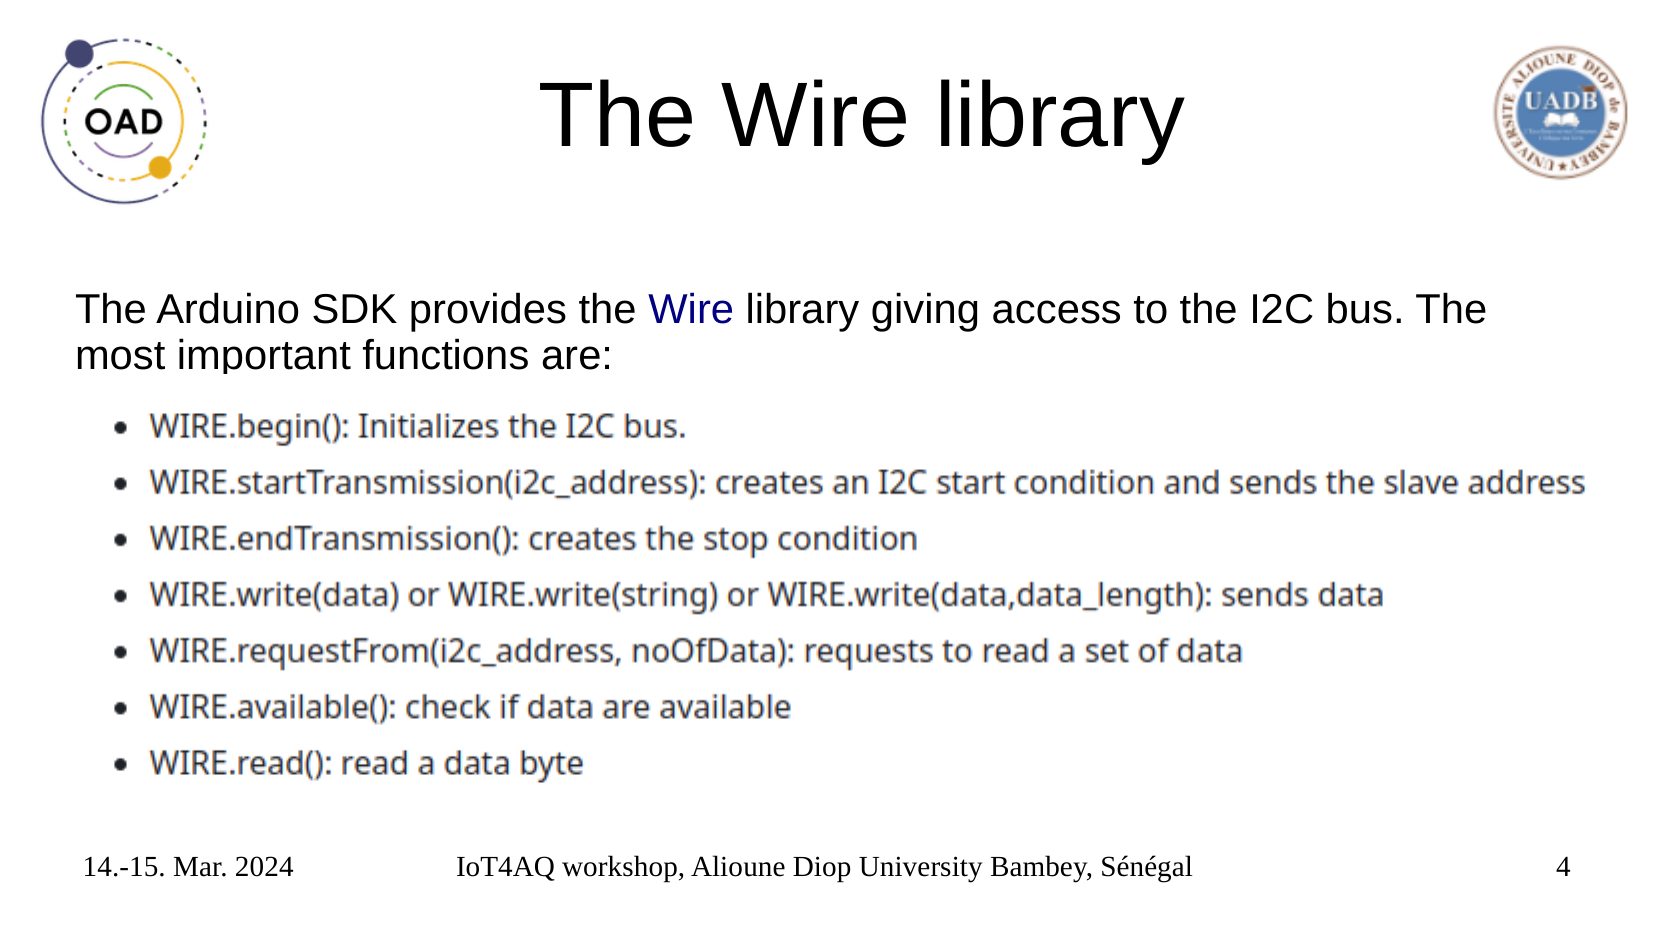

# The Wire library
The Arduino SDK provides the Wire library giving access to the I2C bus. The most important functions are:
14.-15. Mar. 2024
IoT4AQ workshop, Alioune Diop University Bambey, Sénégal
4